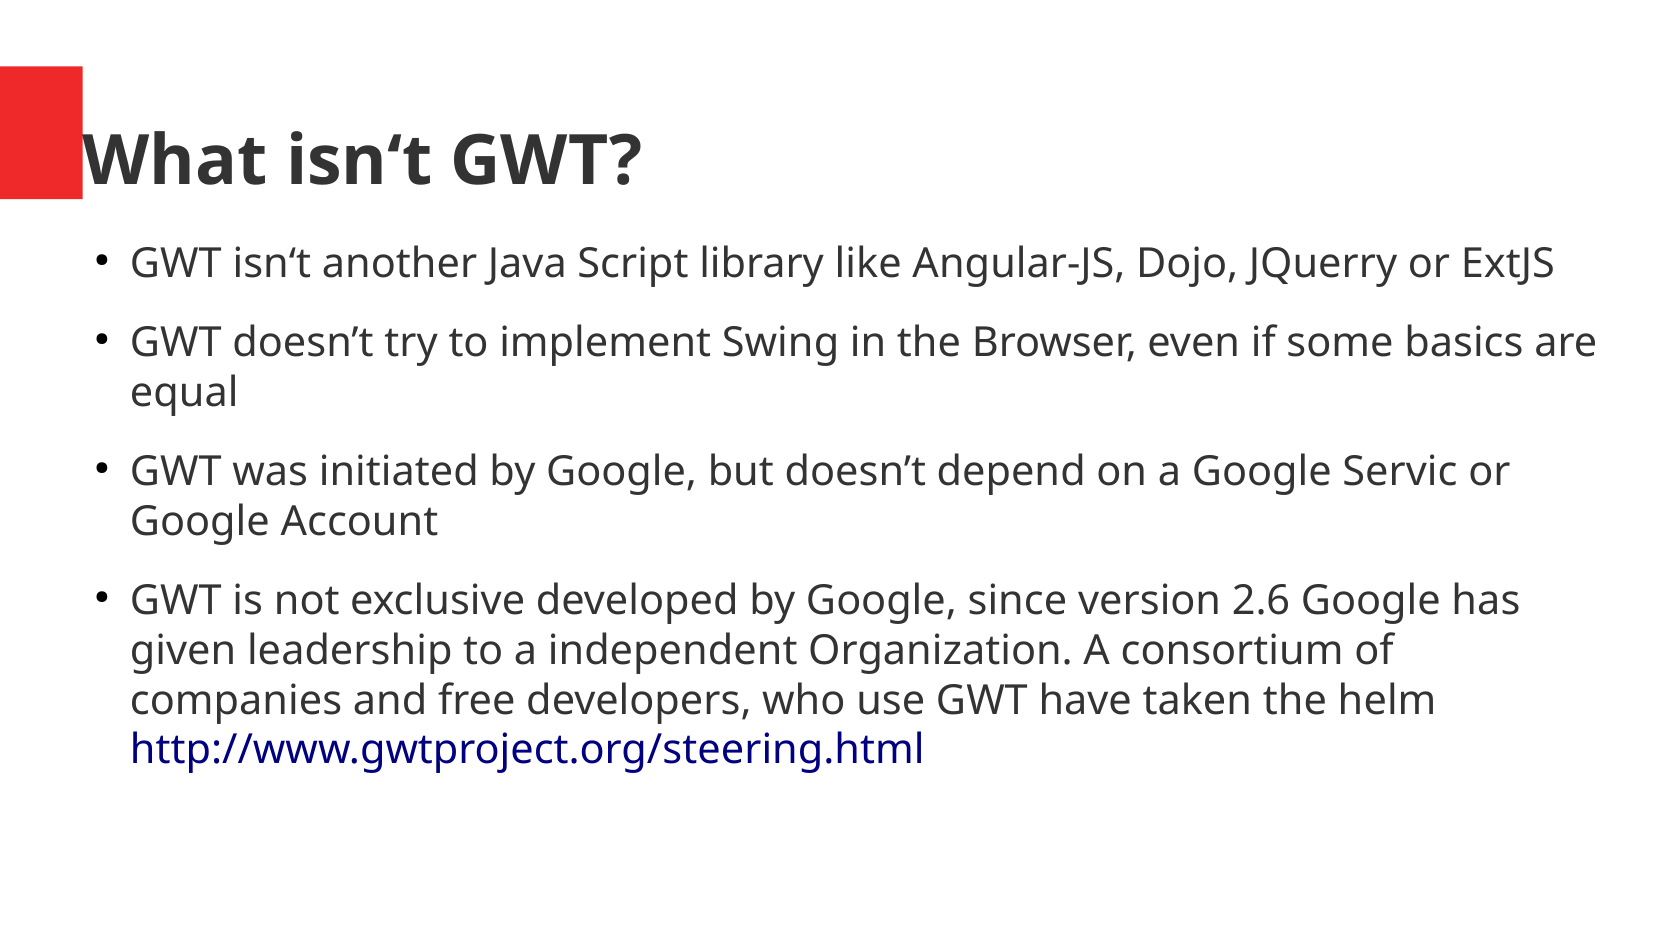

# What isn‘t GWT?
GWT isn‘t another Java Script library like Angular-JS, Dojo, JQuerry or ExtJS
GWT doesn’t try to implement Swing in the Browser, even if some basics are equal
GWT was initiated by Google, but doesn’t depend on a Google Servic or Google Account
GWT is not exclusive developed by Google, since version 2.6 Google has given leadership to a independent Organization. A consortium of companies and free developers, who use GWT have taken the helm http://www.gwtproject.org/steering.html